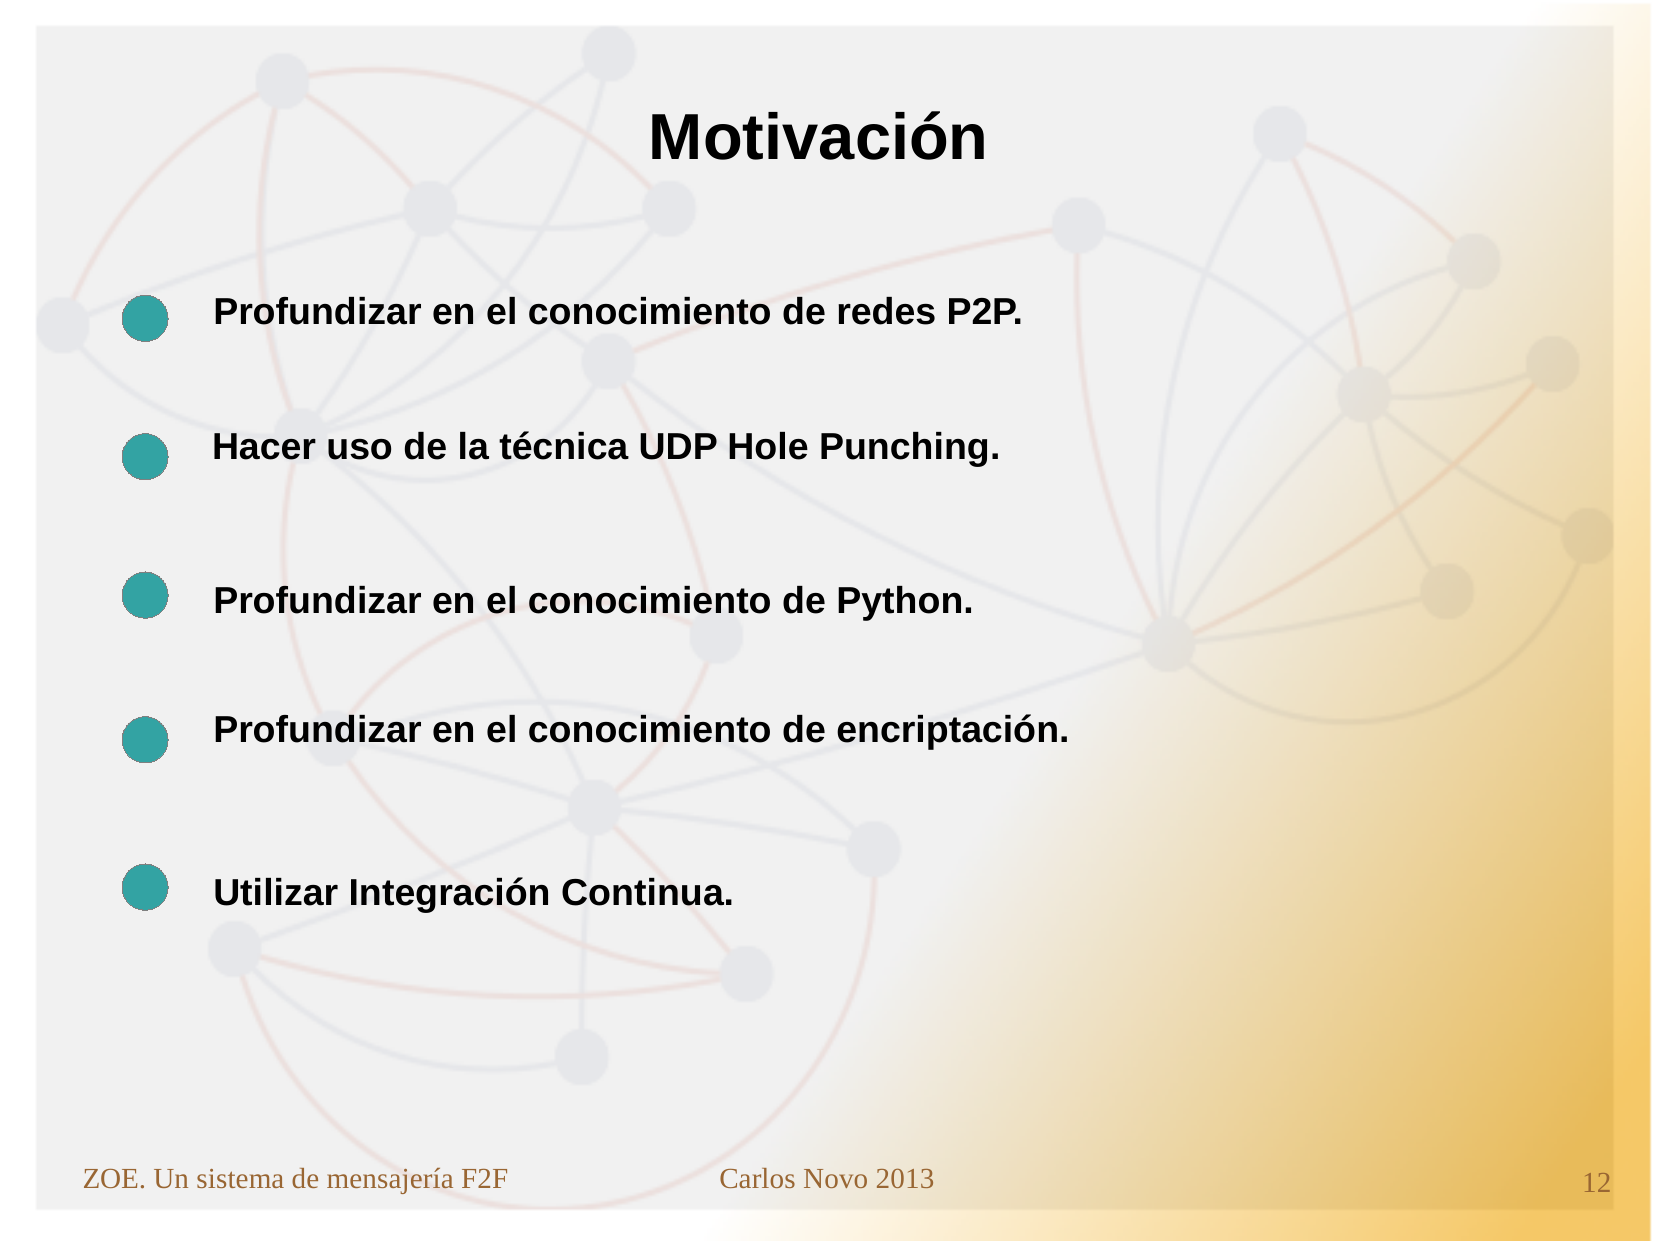

# Motivación
Profundizar en el conocimiento de redes P2P.
Hacer uso de la técnica UDP Hole Punching.
Profundizar en el conocimiento de Python.
Profundizar en el conocimiento de encriptación.
Utilizar Integración Continua.
12